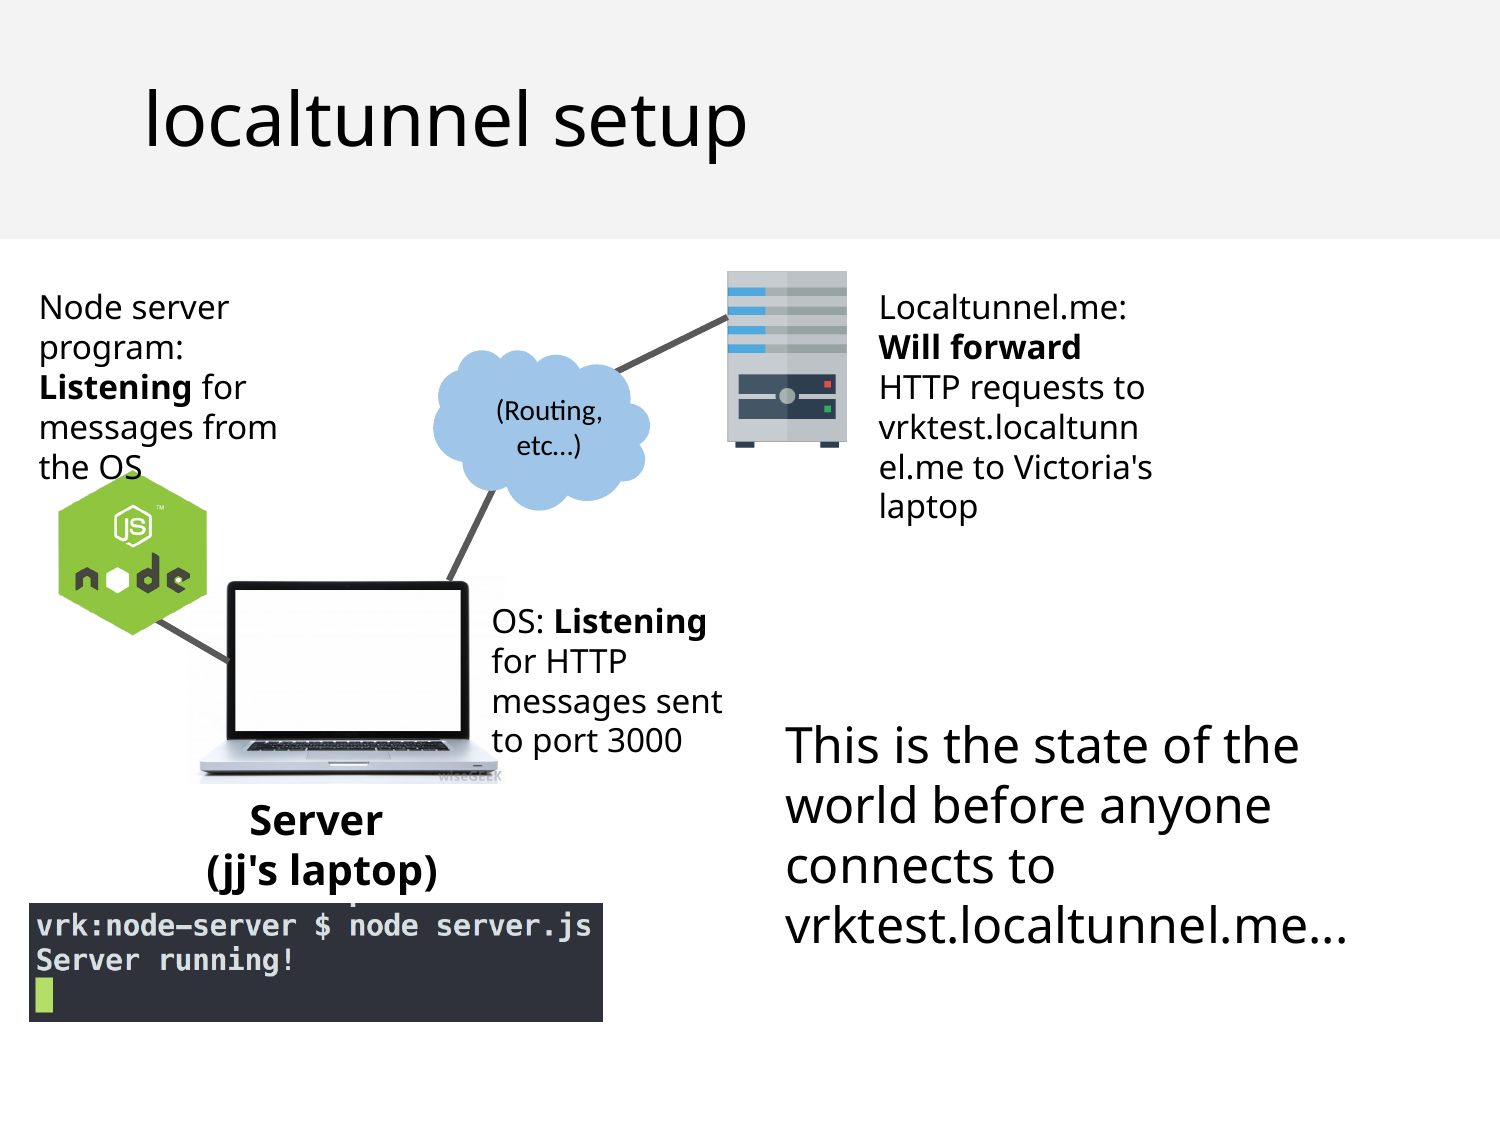

# localtunnel setup
Node server program: Listening for messages from the OS
Localtunnel.me: Will forward HTTP requests to vrktest.localtunnel.me to Victoria's laptop
(Routing, etc…)
OS: Listening for HTTP messages sent to port 3000
This is the state of the world before anyone connects to vrktest.localtunnel.me...
Server
(jj's laptop)